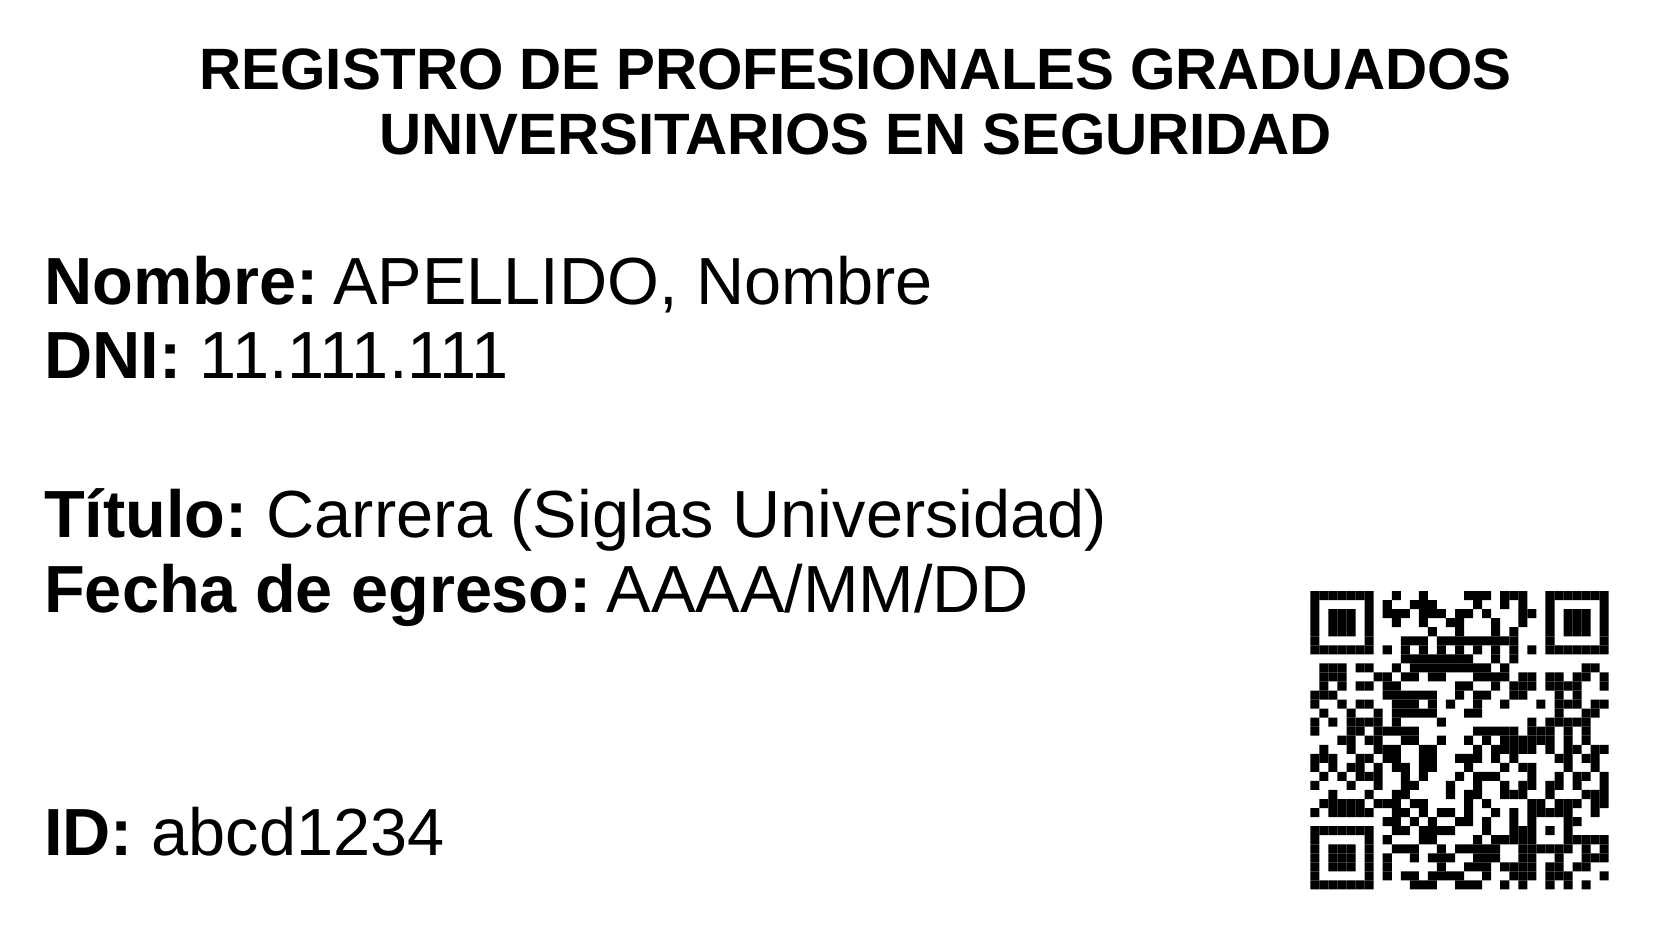

REGISTRO DE PROFESIONALES GRADUADOS UNIVERSITARIOS EN SEGURIDAD
Nombre: APELLIDO, Nombre
DNI: 11.111.111
Título: Carrera (Siglas Universidad)
Fecha de egreso: AAAA/MM/DD
ID: abcd1234